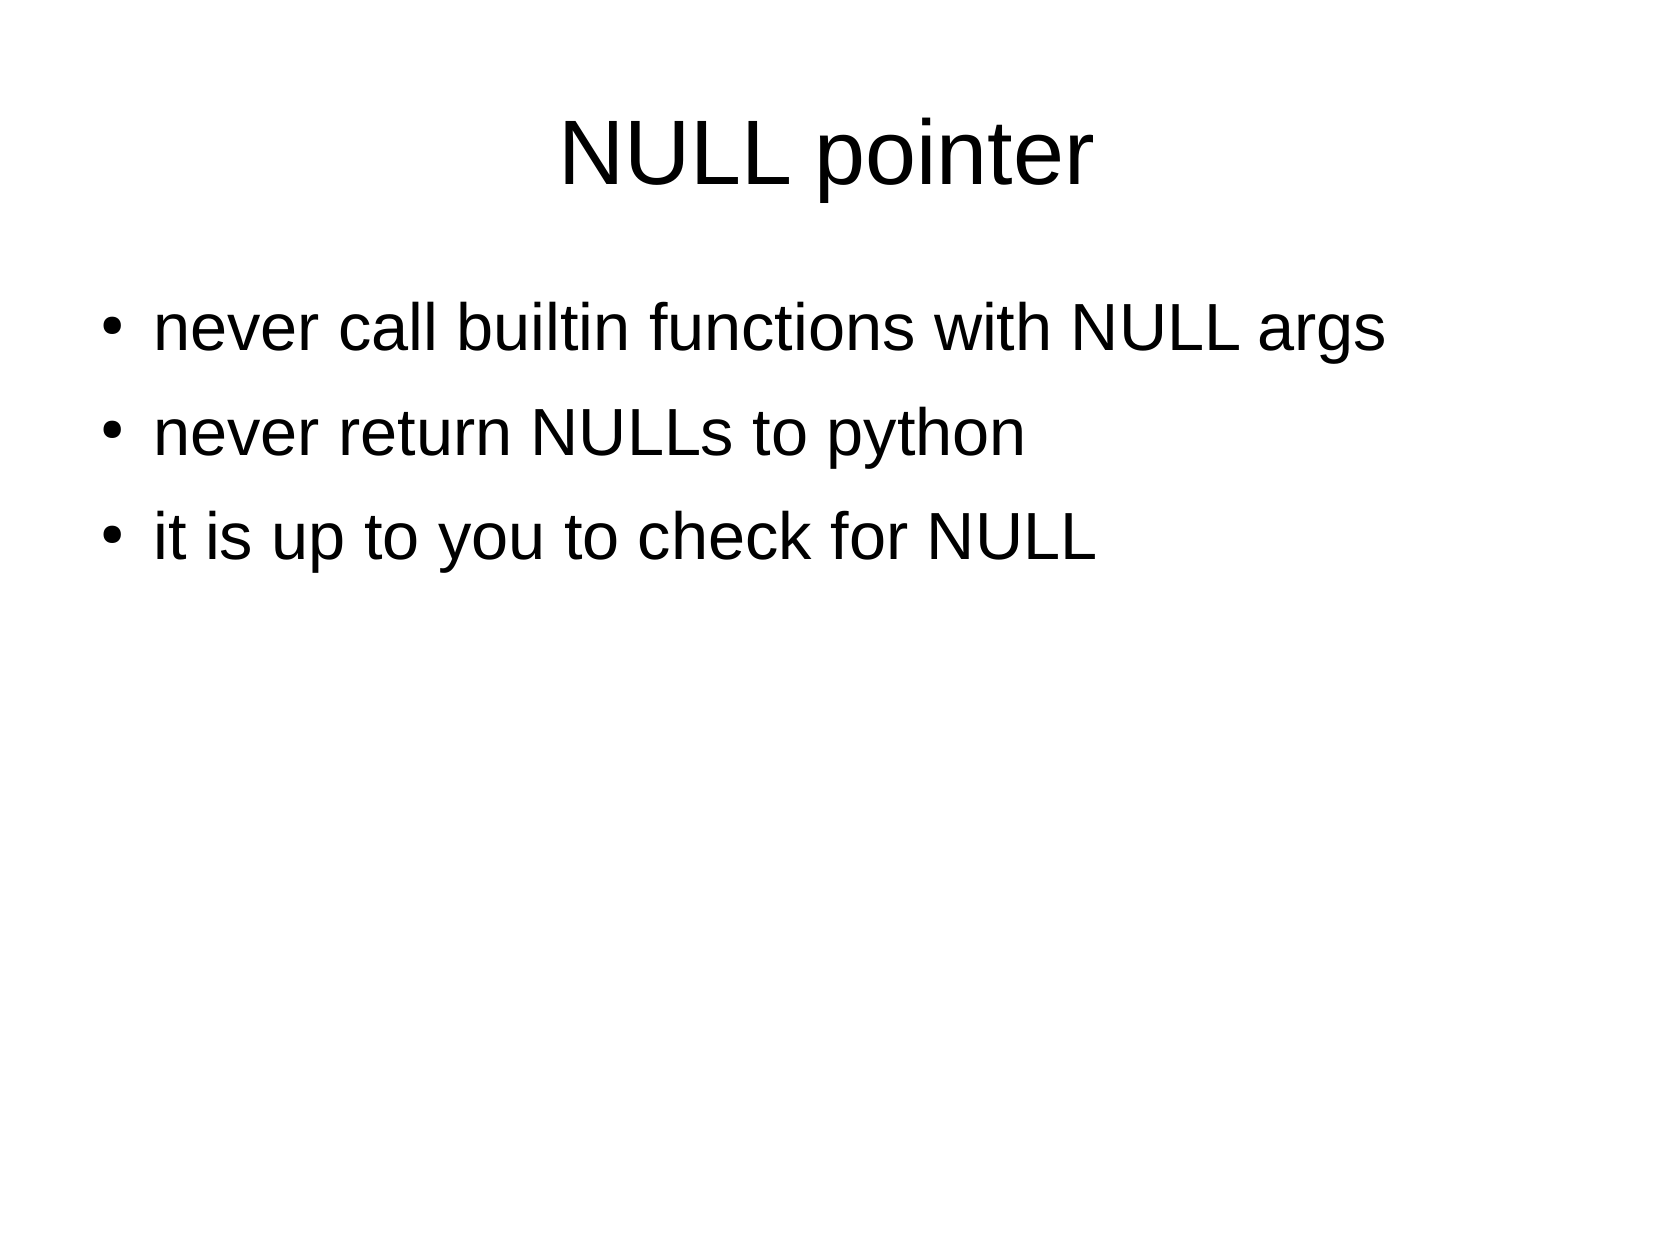

# NULL pointer
never call builtin functions with NULL args
never return NULLs to python
it is up to you to check for NULL